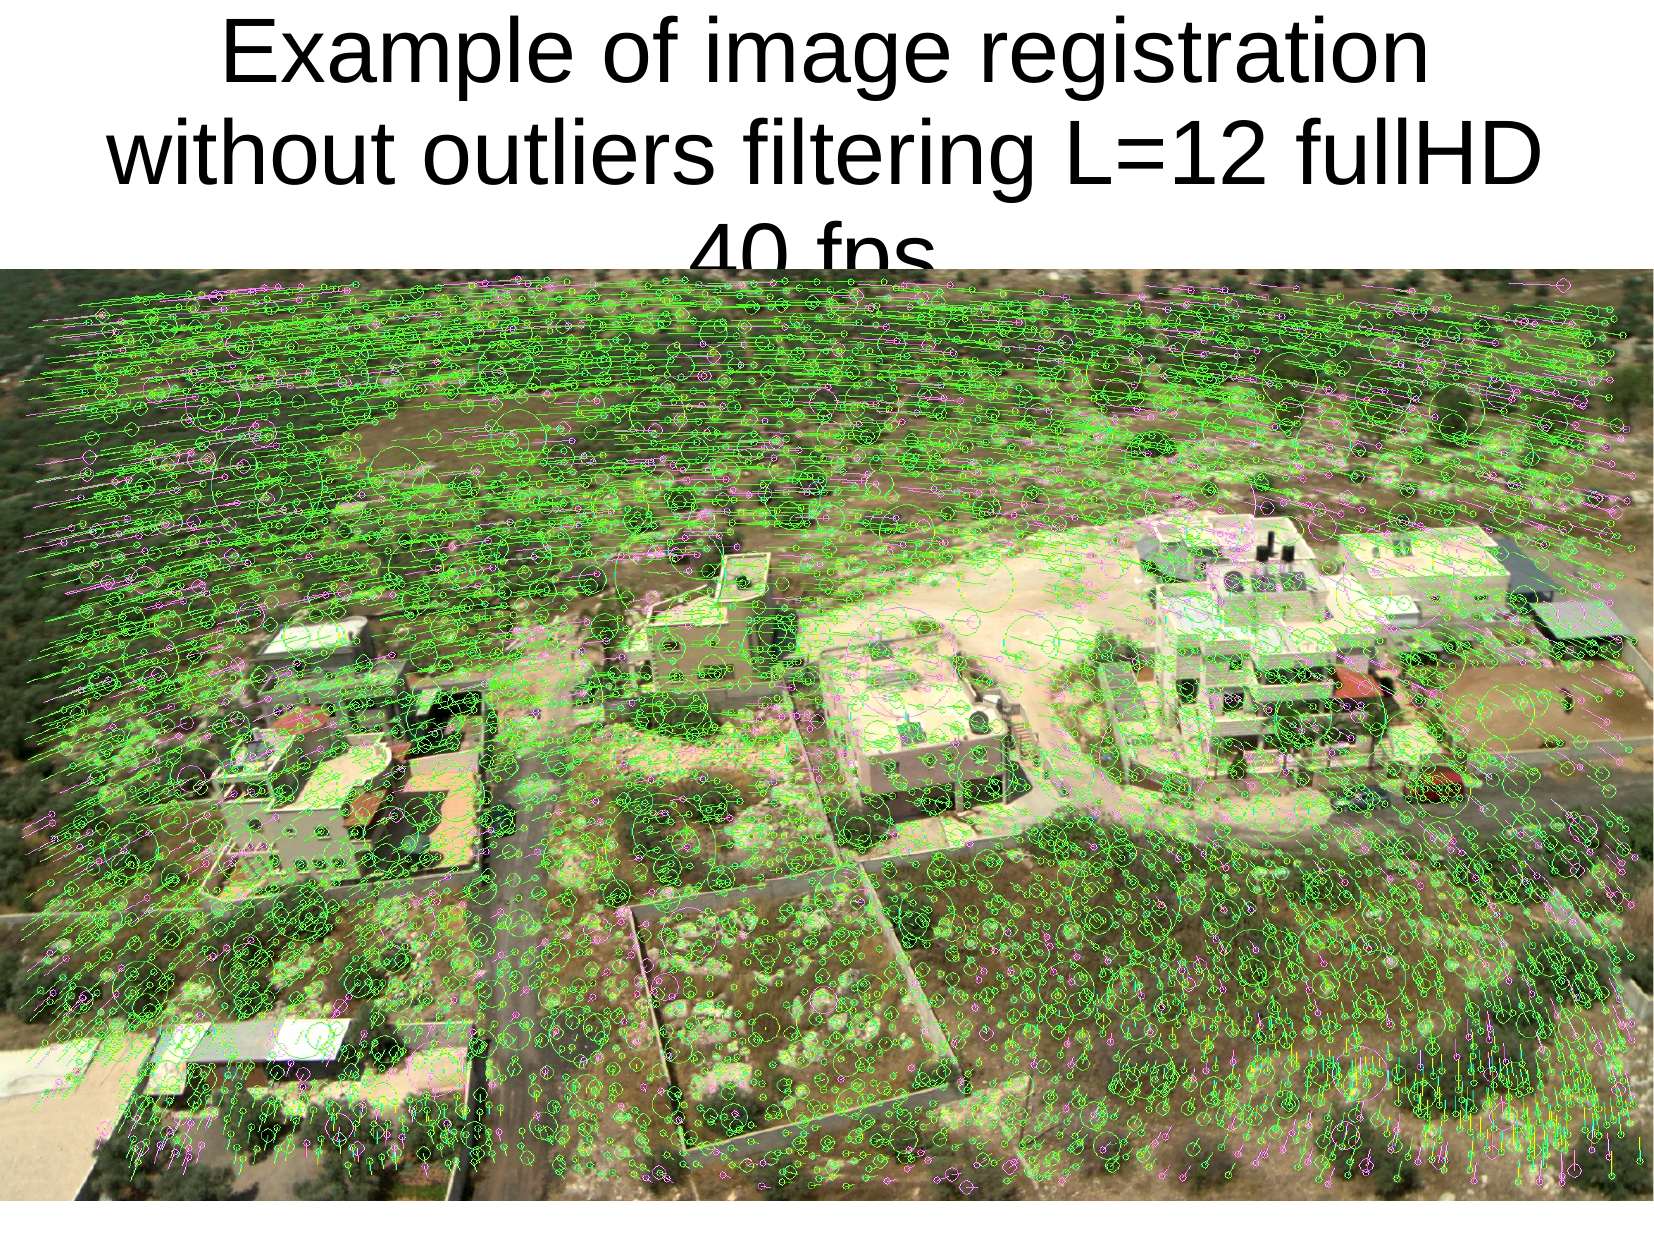

# Example of image registration without outliers filtering L=12 fullHD 40 fps